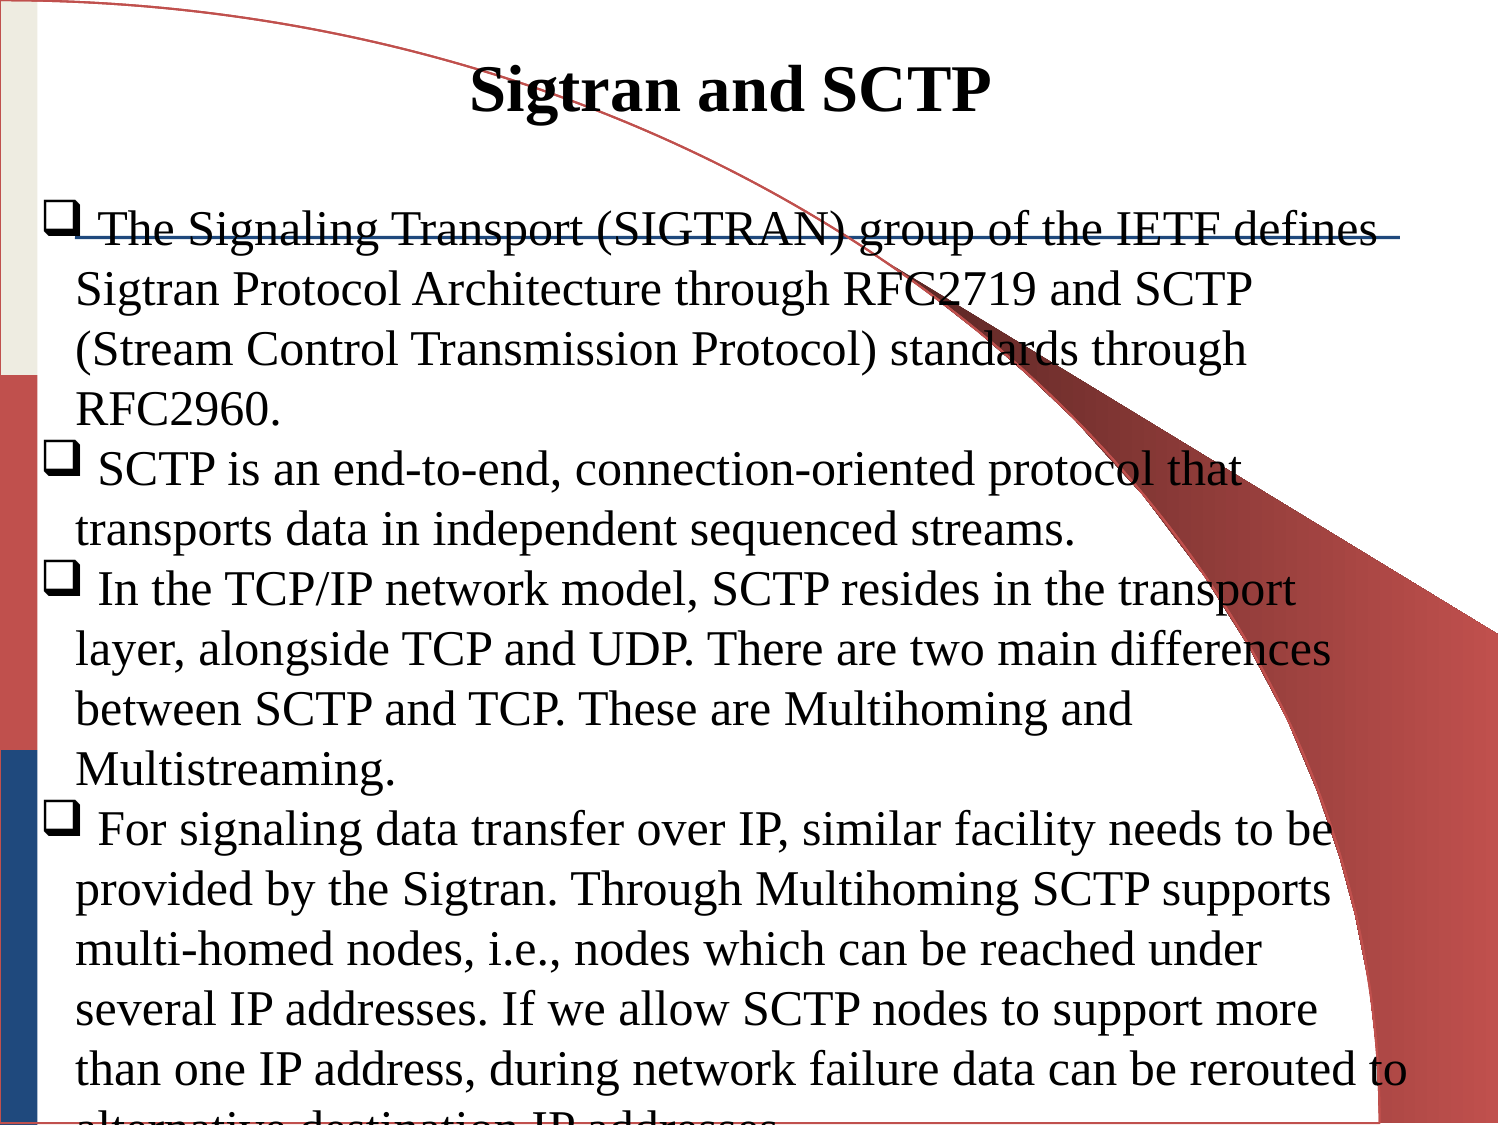

Sigtran and SCTP
 The Signaling Transport (SIGTRAN) group of the IETF defines Sigtran Protocol Architecture through RFC2719 and SCTP (Stream Control Transmission Protocol) standards through RFC2960.
 SCTP is an end-to-end, connection-oriented protocol that transports data in independent sequenced streams.
 In the TCP/IP network model, SCTP resides in the transport layer, alongside TCP and UDP. There are two main differences between SCTP and TCP. These are Multihoming and Multistreaming.
 For signaling data transfer over IP, similar facility needs to be provided by the Sigtran. Through Multihoming SCTP supports multi-homed nodes, i.e., nodes which can be reached under several IP addresses. If we allow SCTP nodes to support more than one IP address, during network failure data can be rerouted to alternative destination IP addresses.